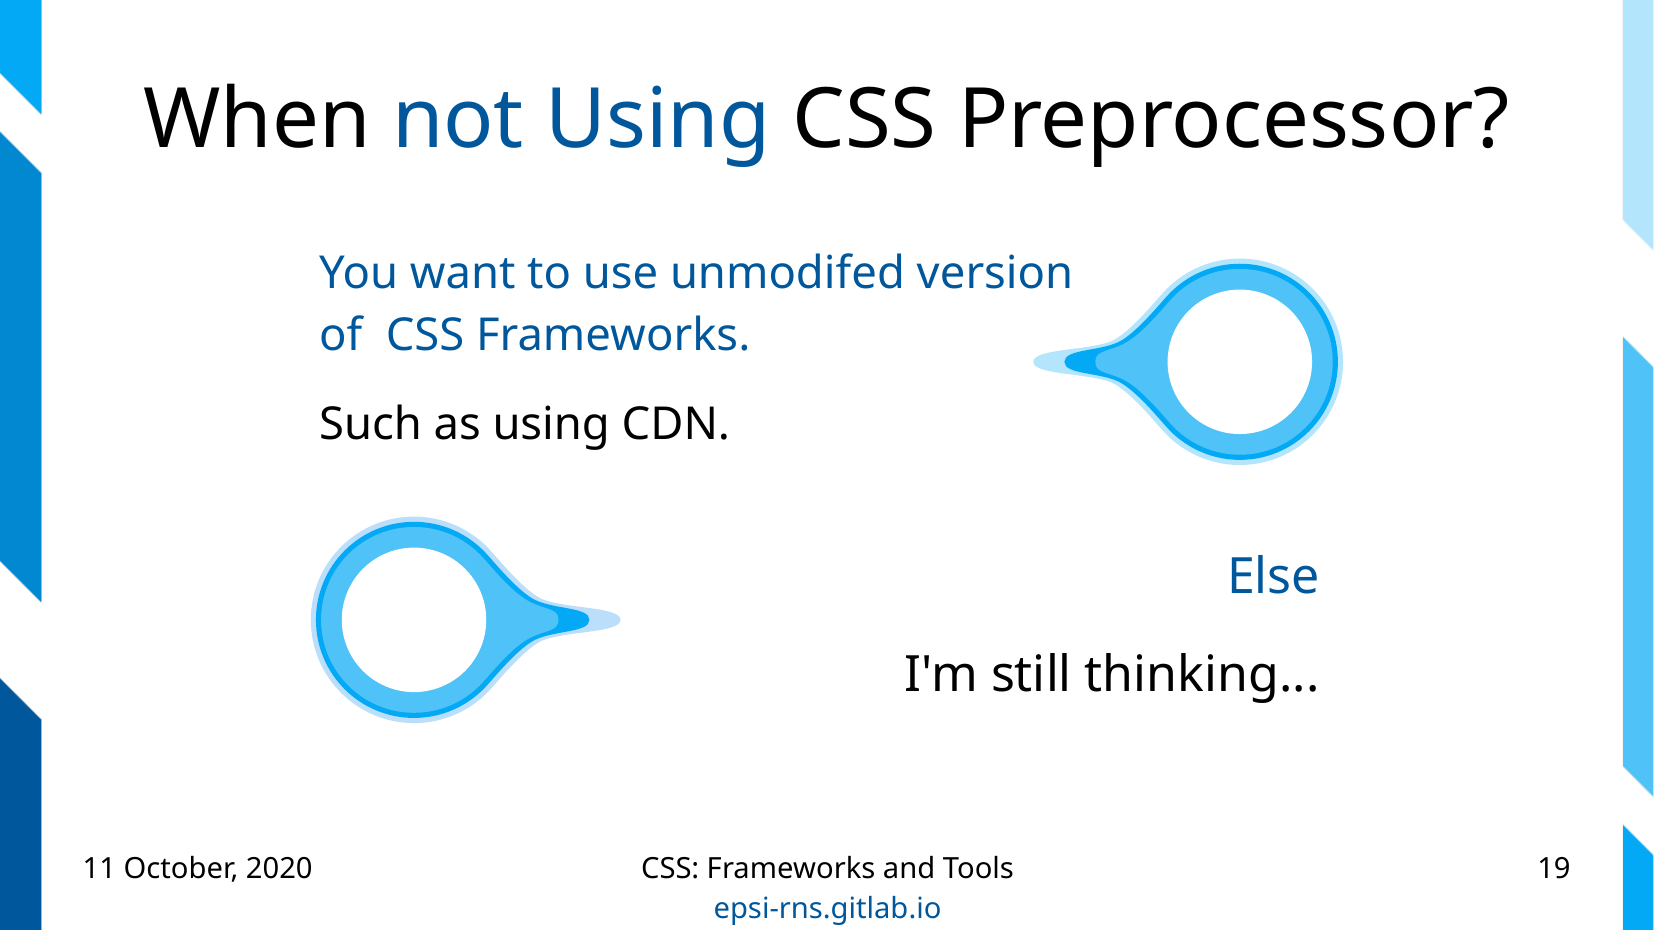

# When not Using CSS Preprocessor?
You want to use unmodifed version
of CSS Frameworks.
Such as using CDN.
Else
I'm still thinking...
11 October, 2020
CSS: Frameworks and Tools
19